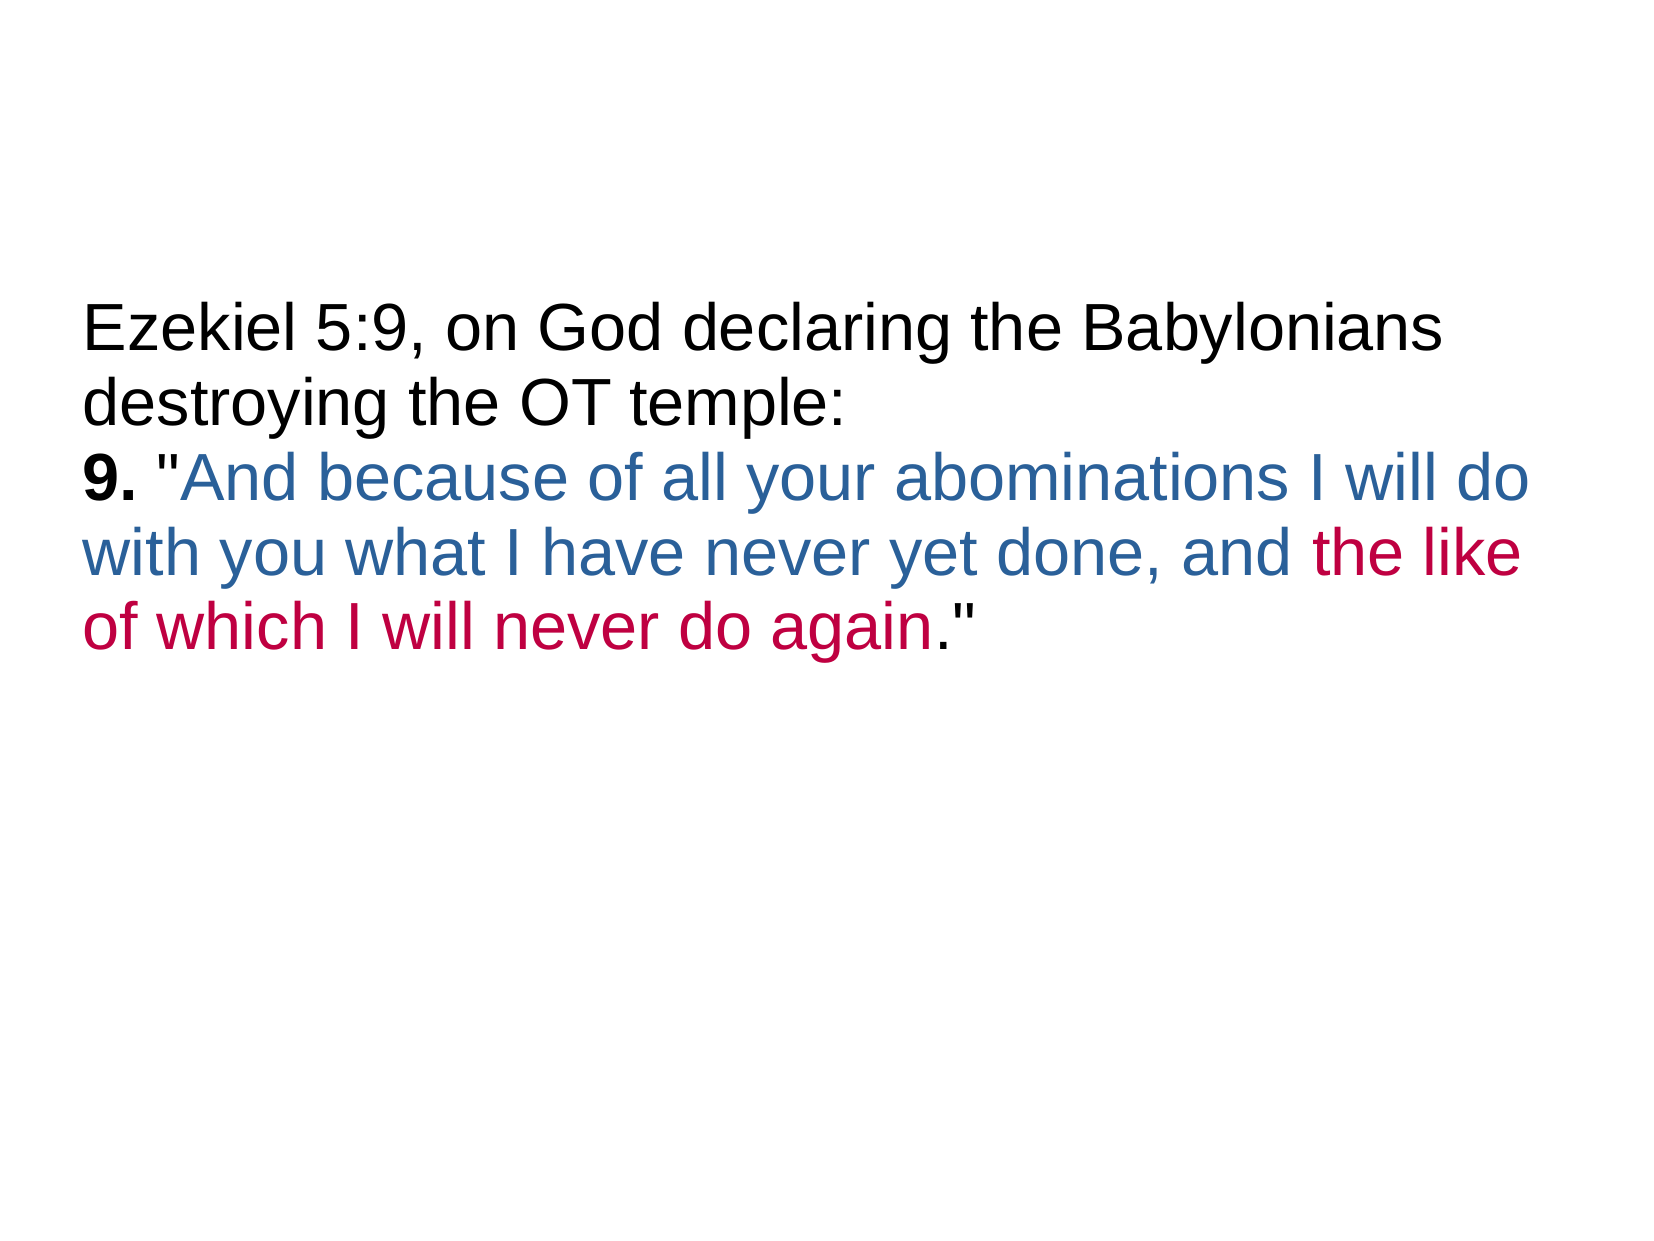

#
Ezekiel 5:9, on God declaring the Babylonians destroying the OT temple:
9. "And because of all your abominations I will do with you what I have never yet done, and the like of which I will never do again."